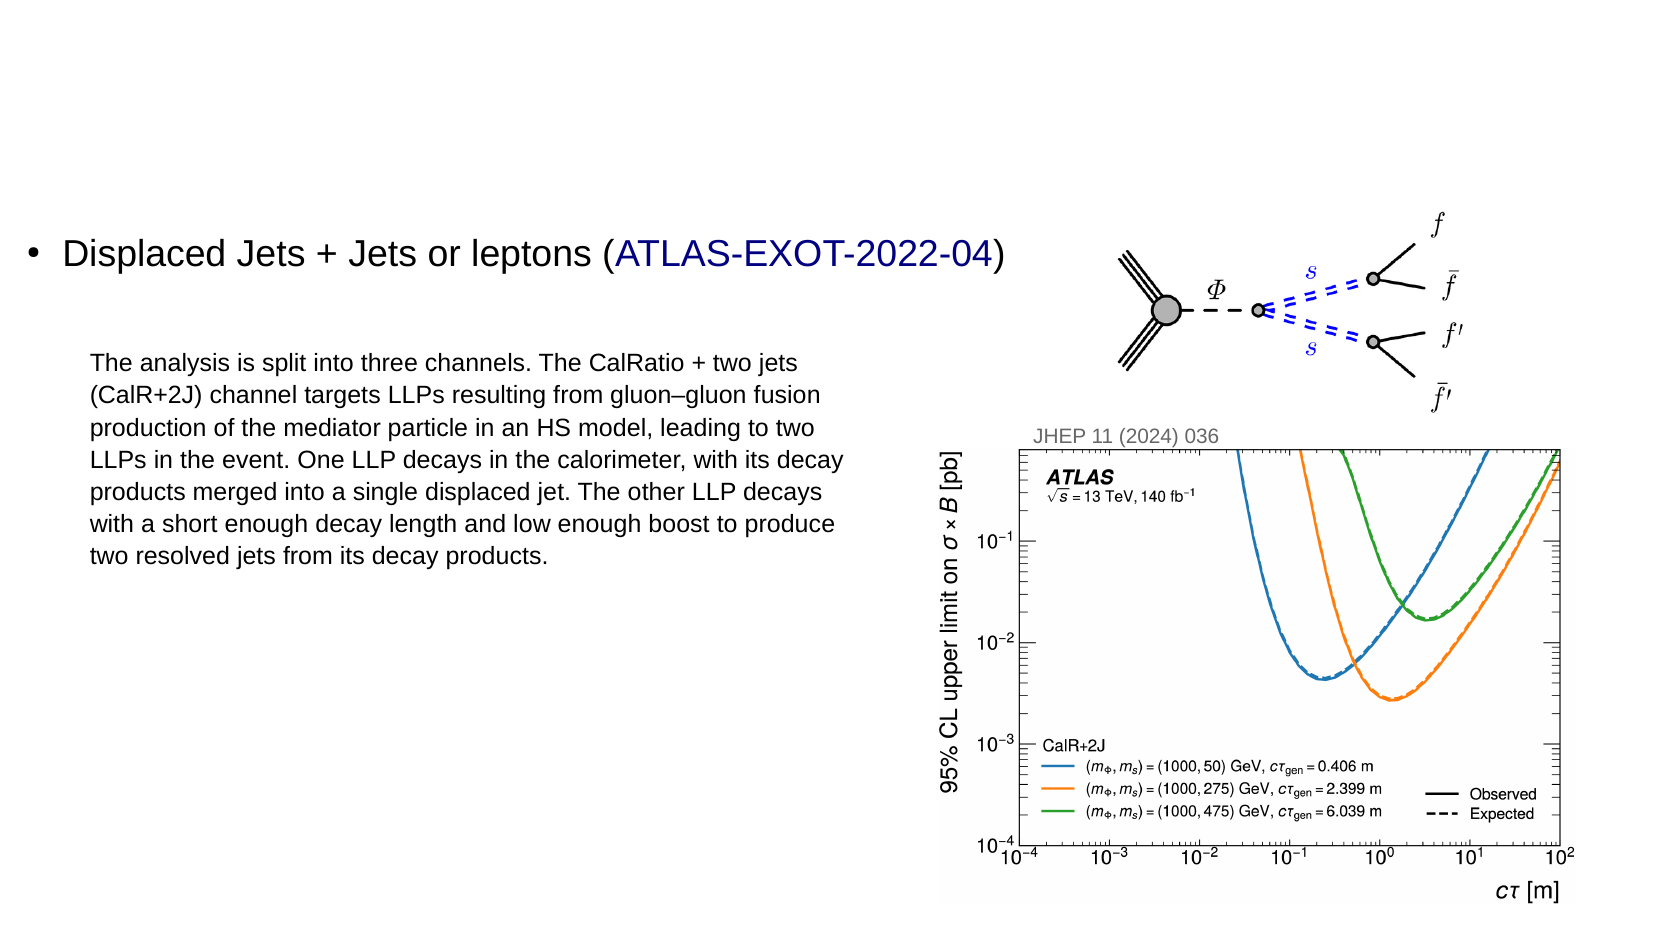

Displaced Jets + Jets or leptons (ATLAS-EXOT-2022-04)
The analysis is split into three channels. The CalRatio + two jets (CalR+2J) channel targets LLPs resulting from gluon–gluon fusion production of the mediator particle in an HS model, leading to two LLPs in the event. One LLP decays in the calorimeter, with its decay products merged into a single displaced jet. The other LLP decays with a short enough decay length and low enough boost to produce two resolved jets from its decay products.
JHEP 11 (2024) 036